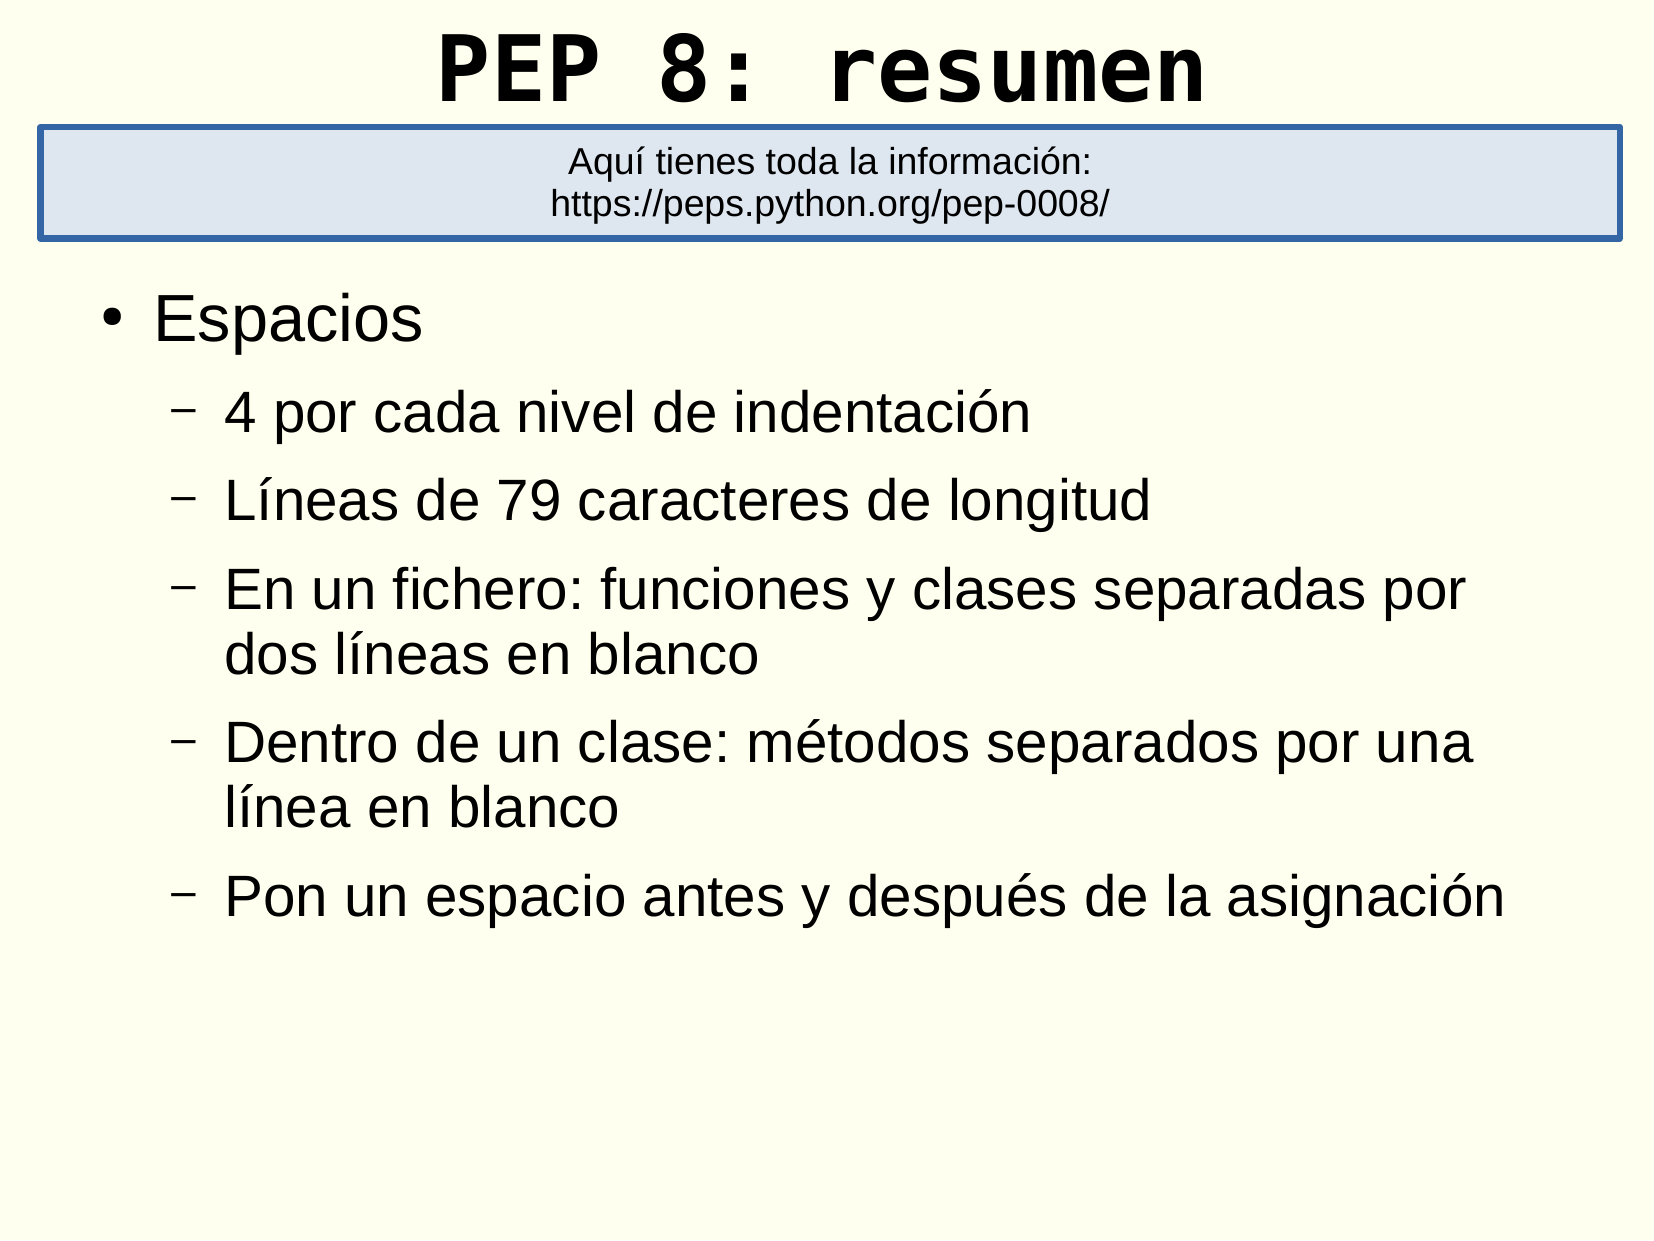

# PEP 8: resumen
Aquí tienes toda la información:
https://peps.python.org/pep-0008/
Espacios
4 por cada nivel de indentación
Líneas de 79 caracteres de longitud
En un fichero: funciones y clases separadas por dos líneas en blanco
Dentro de un clase: métodos separados por una línea en blanco
Pon un espacio antes y después de la asignación